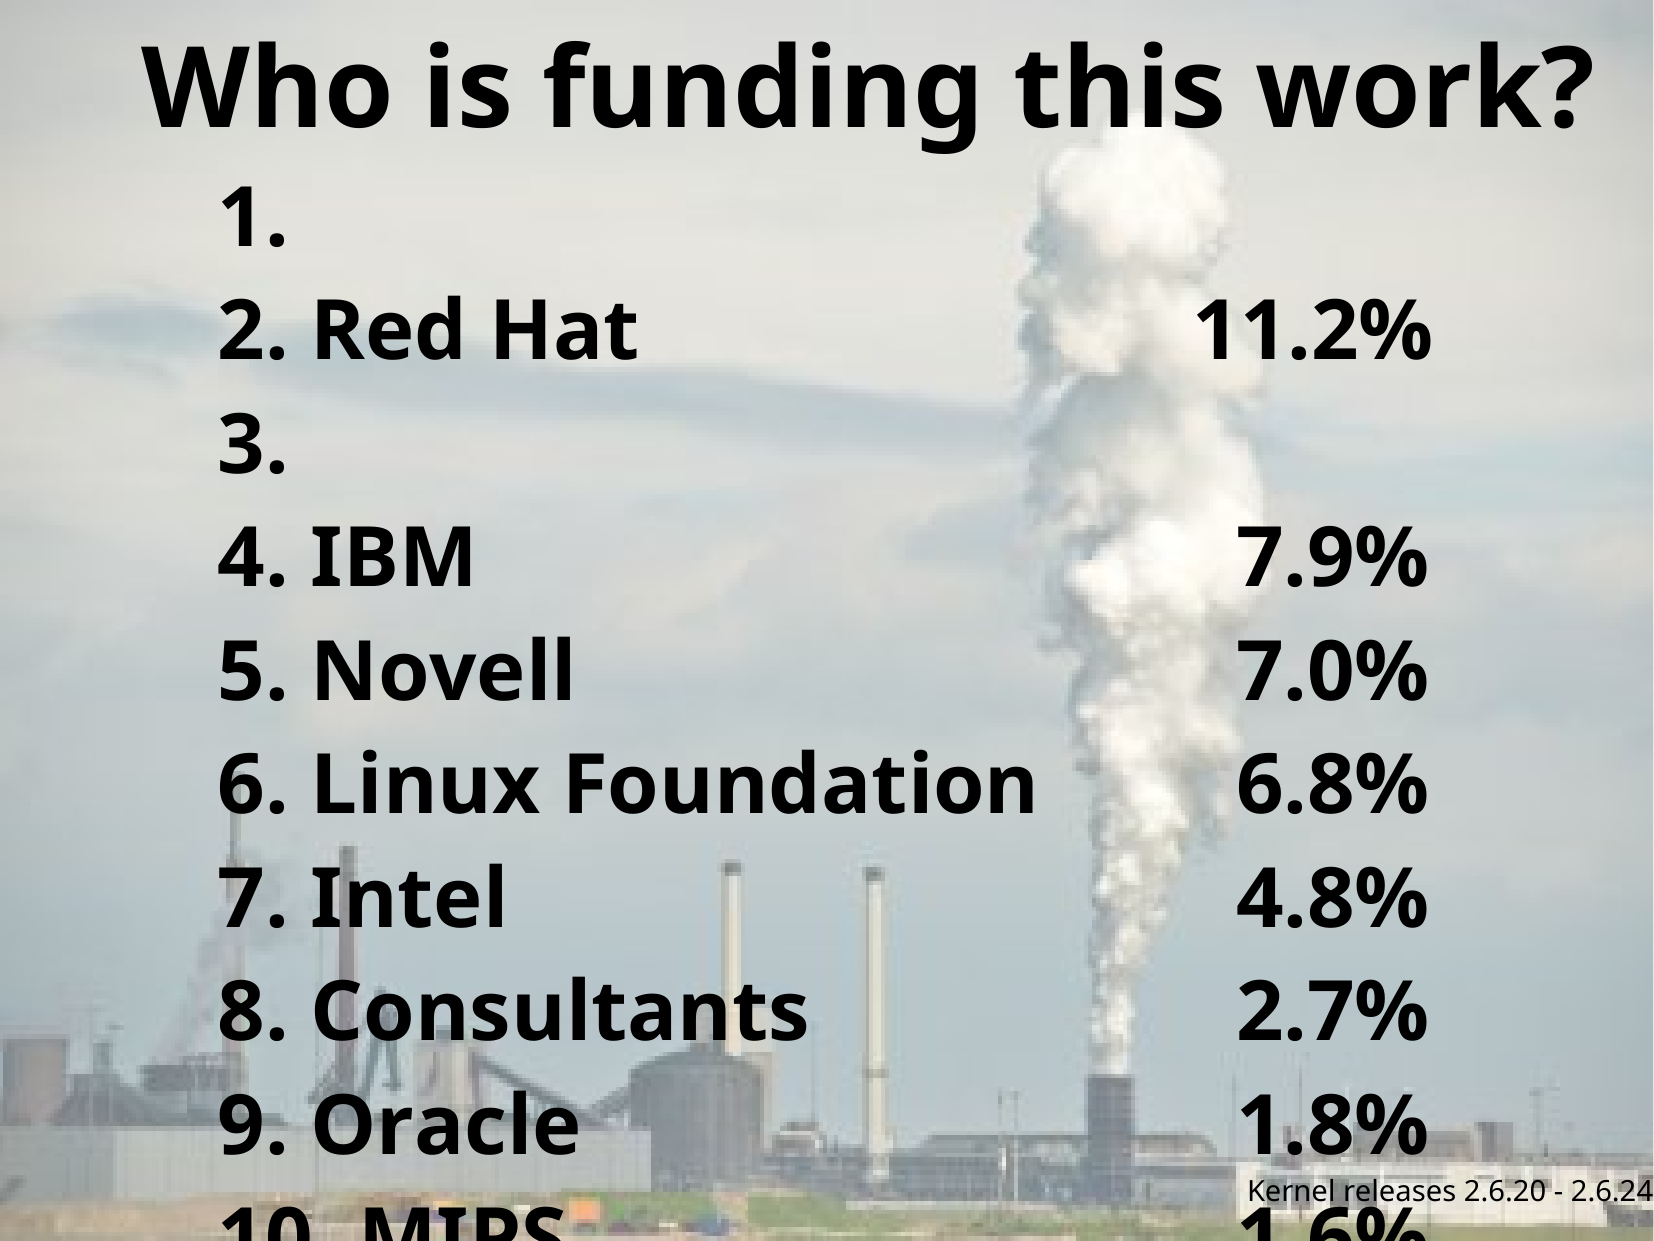

Who is funding this work?
1.
2. Red Hat								11.2%
3.
4. IBM										 7.9%
5. Novell									 7.0%
6. Linux Foundation			 6.8%
7. Intel										 4.8%
8. Consultants						 2.7%
9. Oracle									 1.8%
10. MIPS									 1.6%
Kernel releases 2.6.20 - 2.6.24